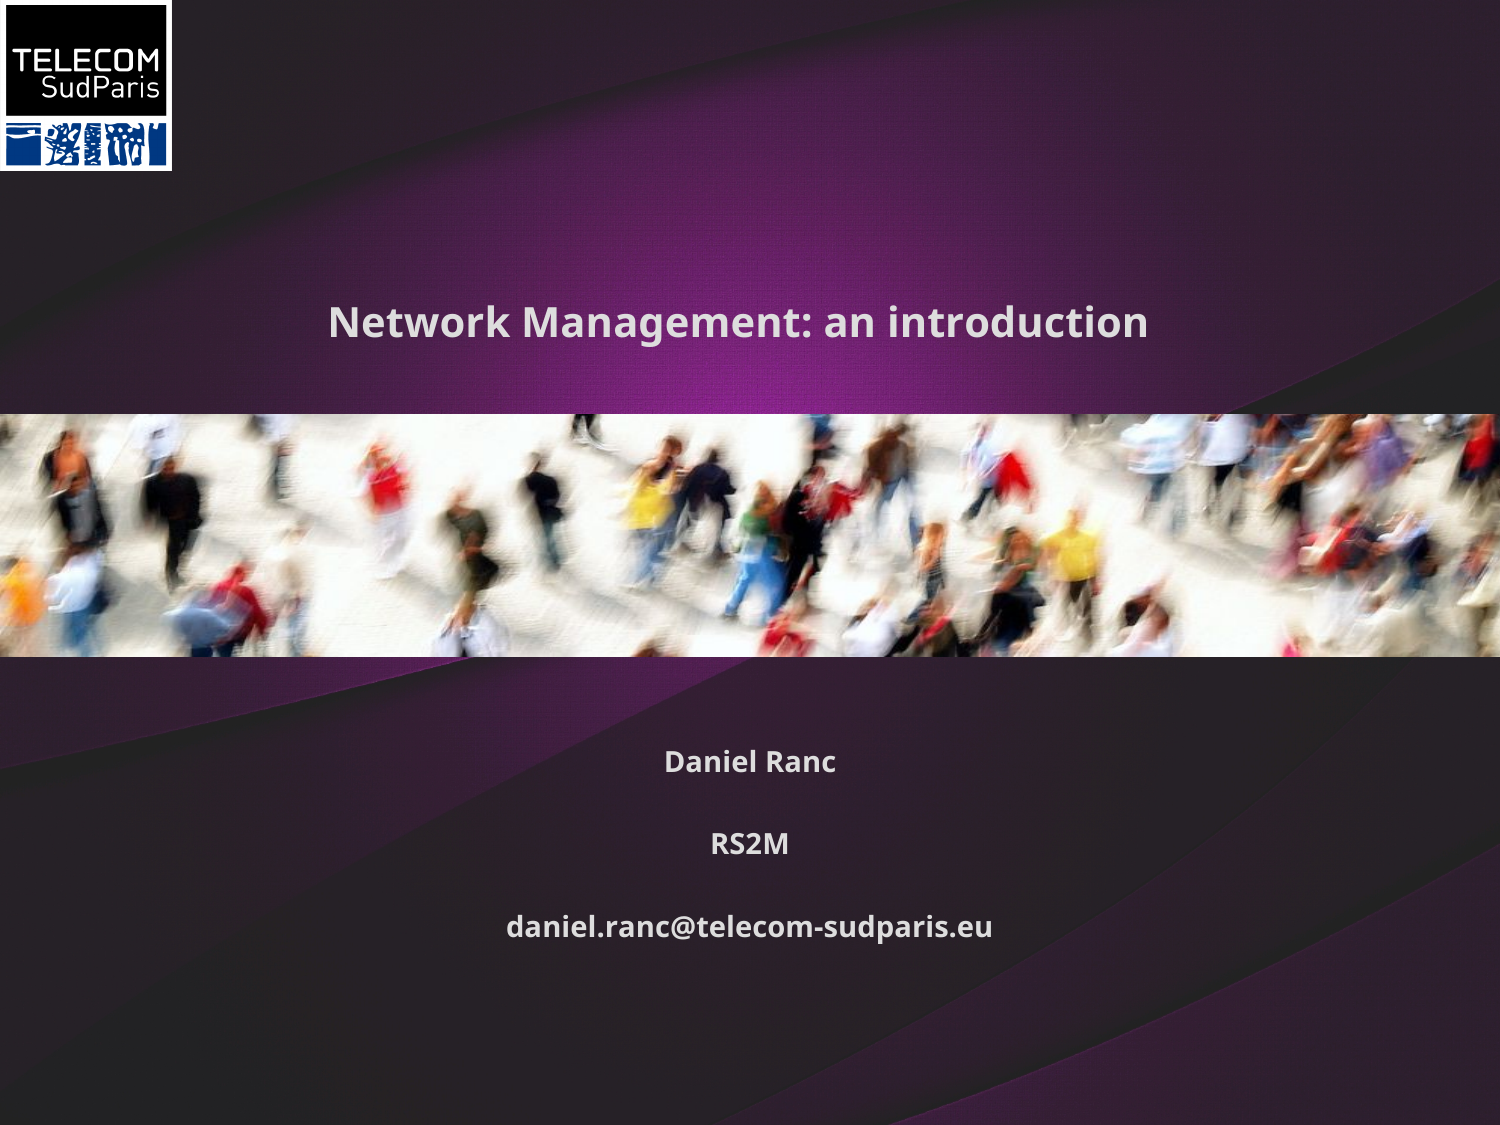

# Network Management: an introduction
Daniel Ranc
RS2M
daniel.ranc@telecom-sudparis.eu